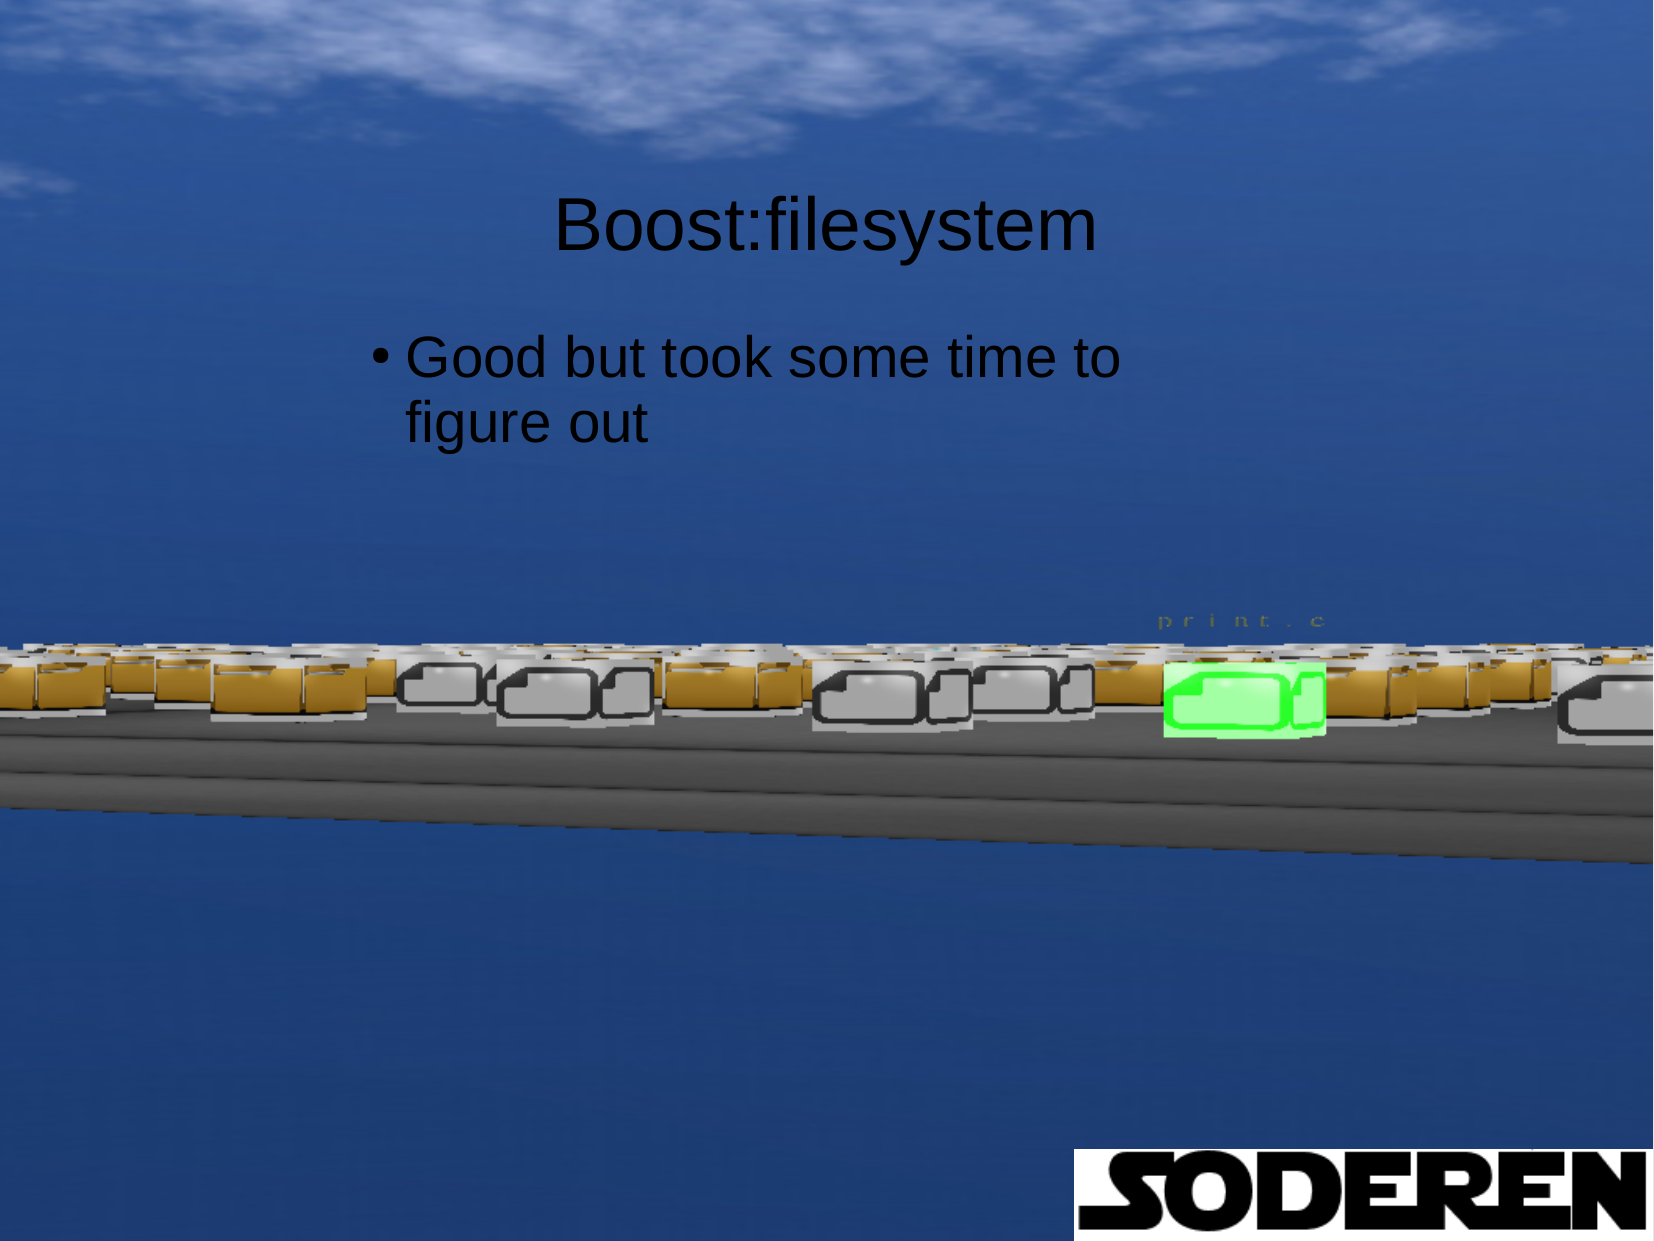

Boost:filesystem
Good but took some time to figure out